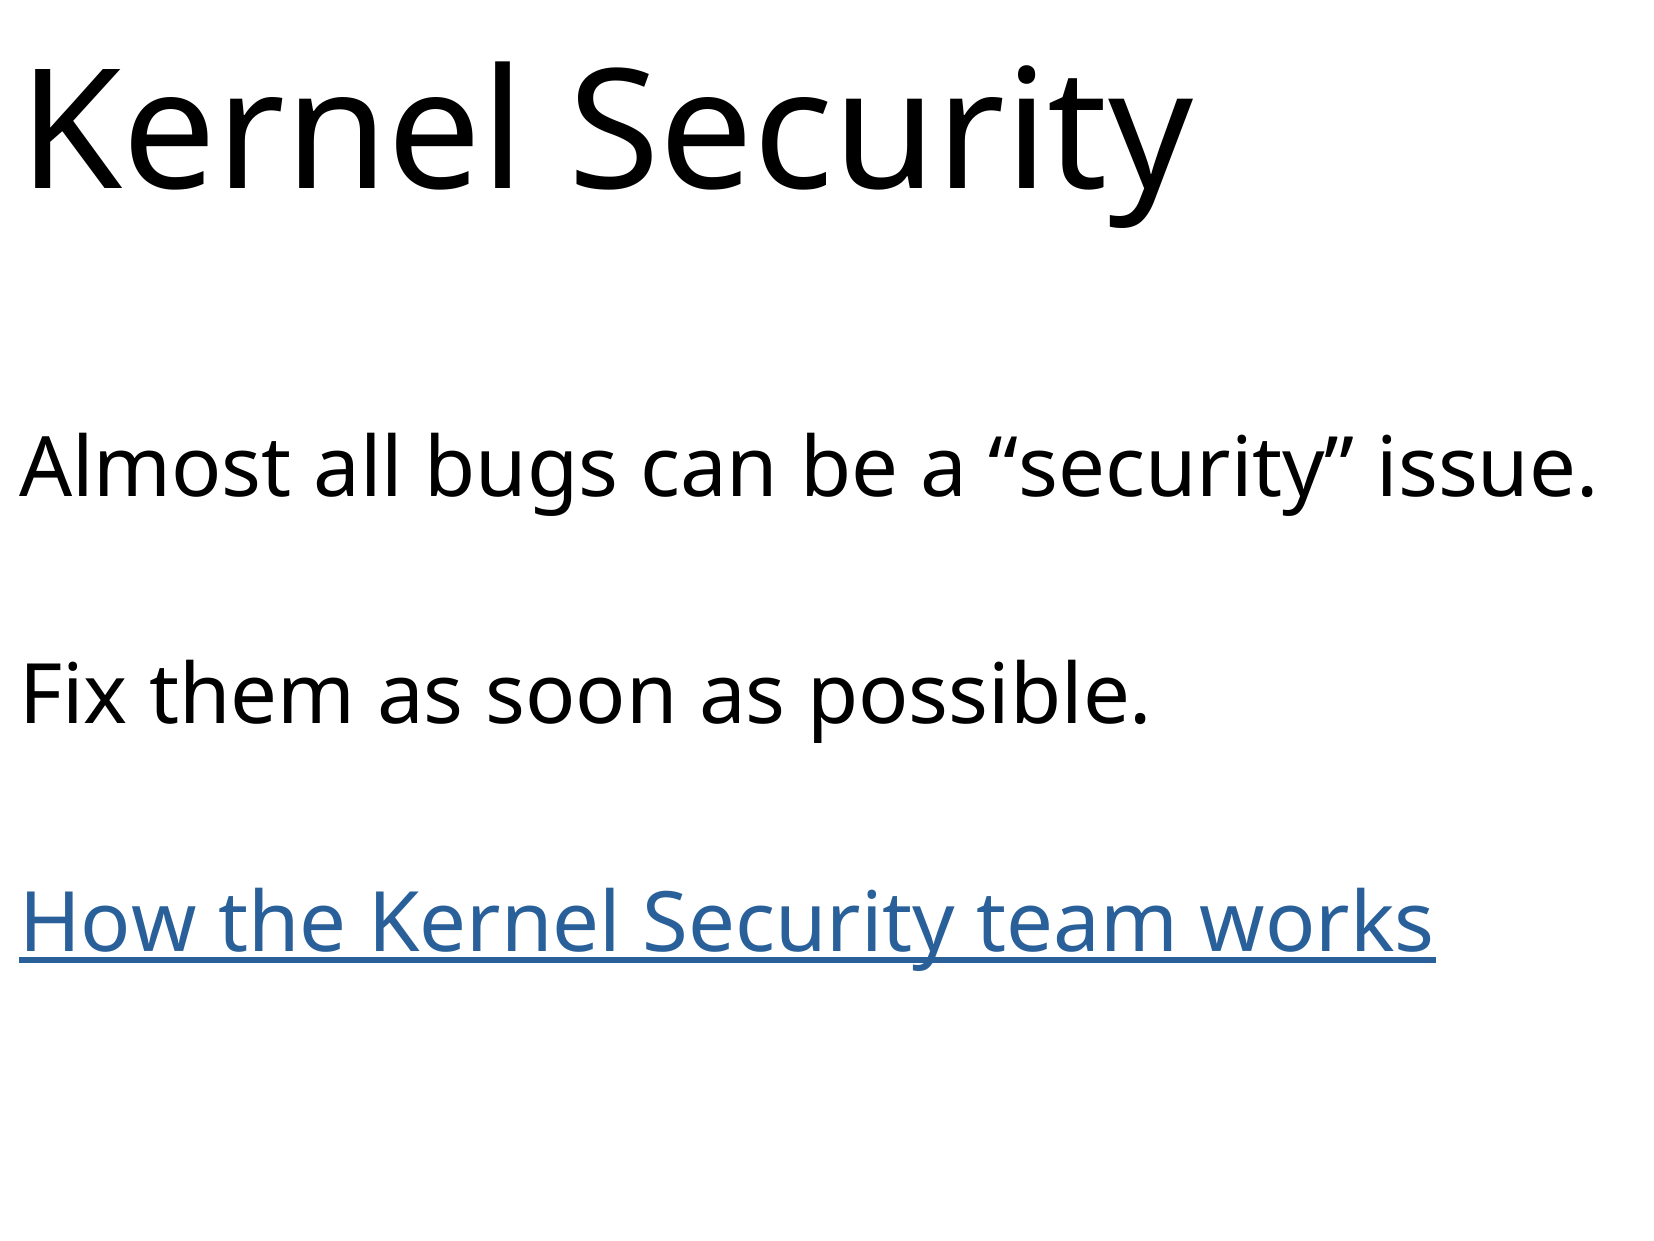

Kernel Security
Almost all bugs can be a “security” issue.
Fix them as soon as possible.
How the Kernel Security team works